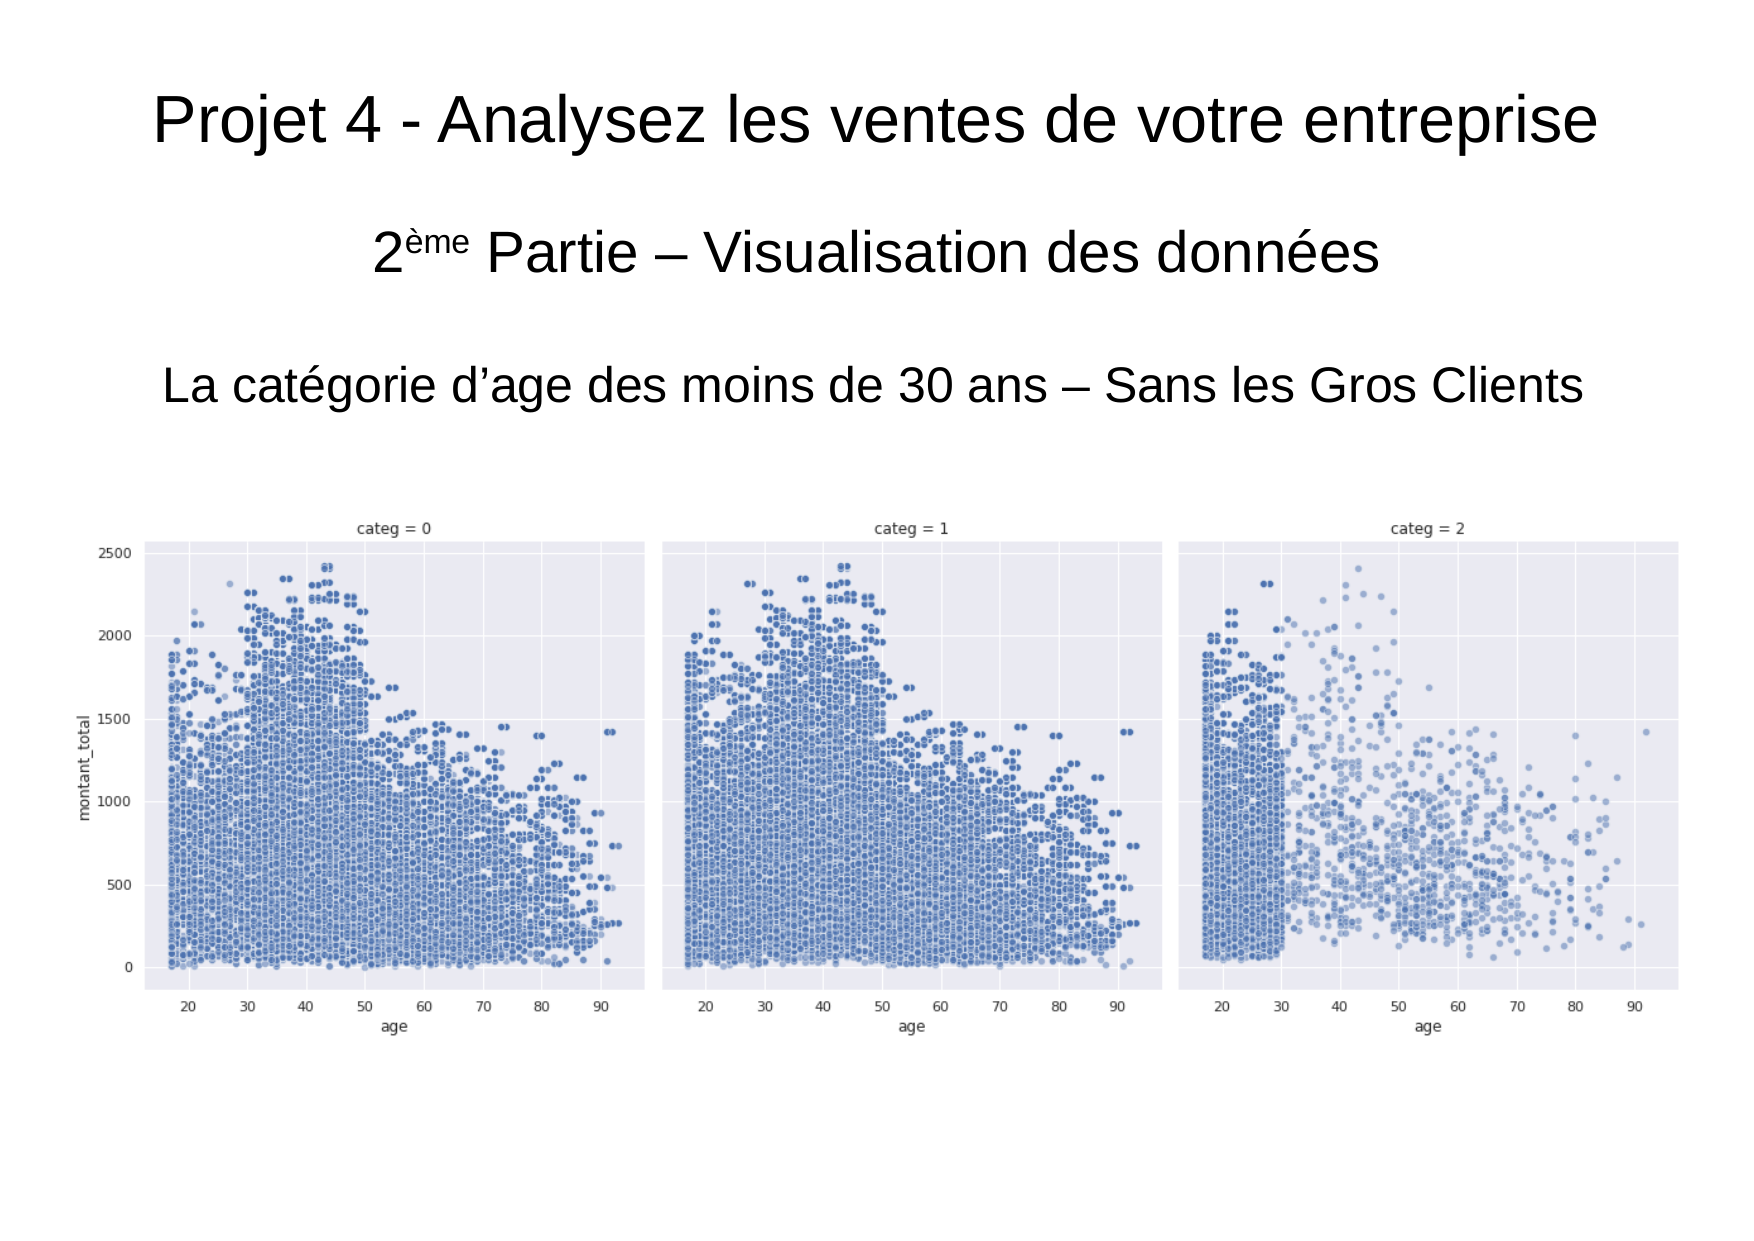

# Projet 4 - Analysez les ventes de votre entreprise
2ème Partie – Visualisation des données
La catégorie d’age des moins de 30 ans – Sans les Gros Clients